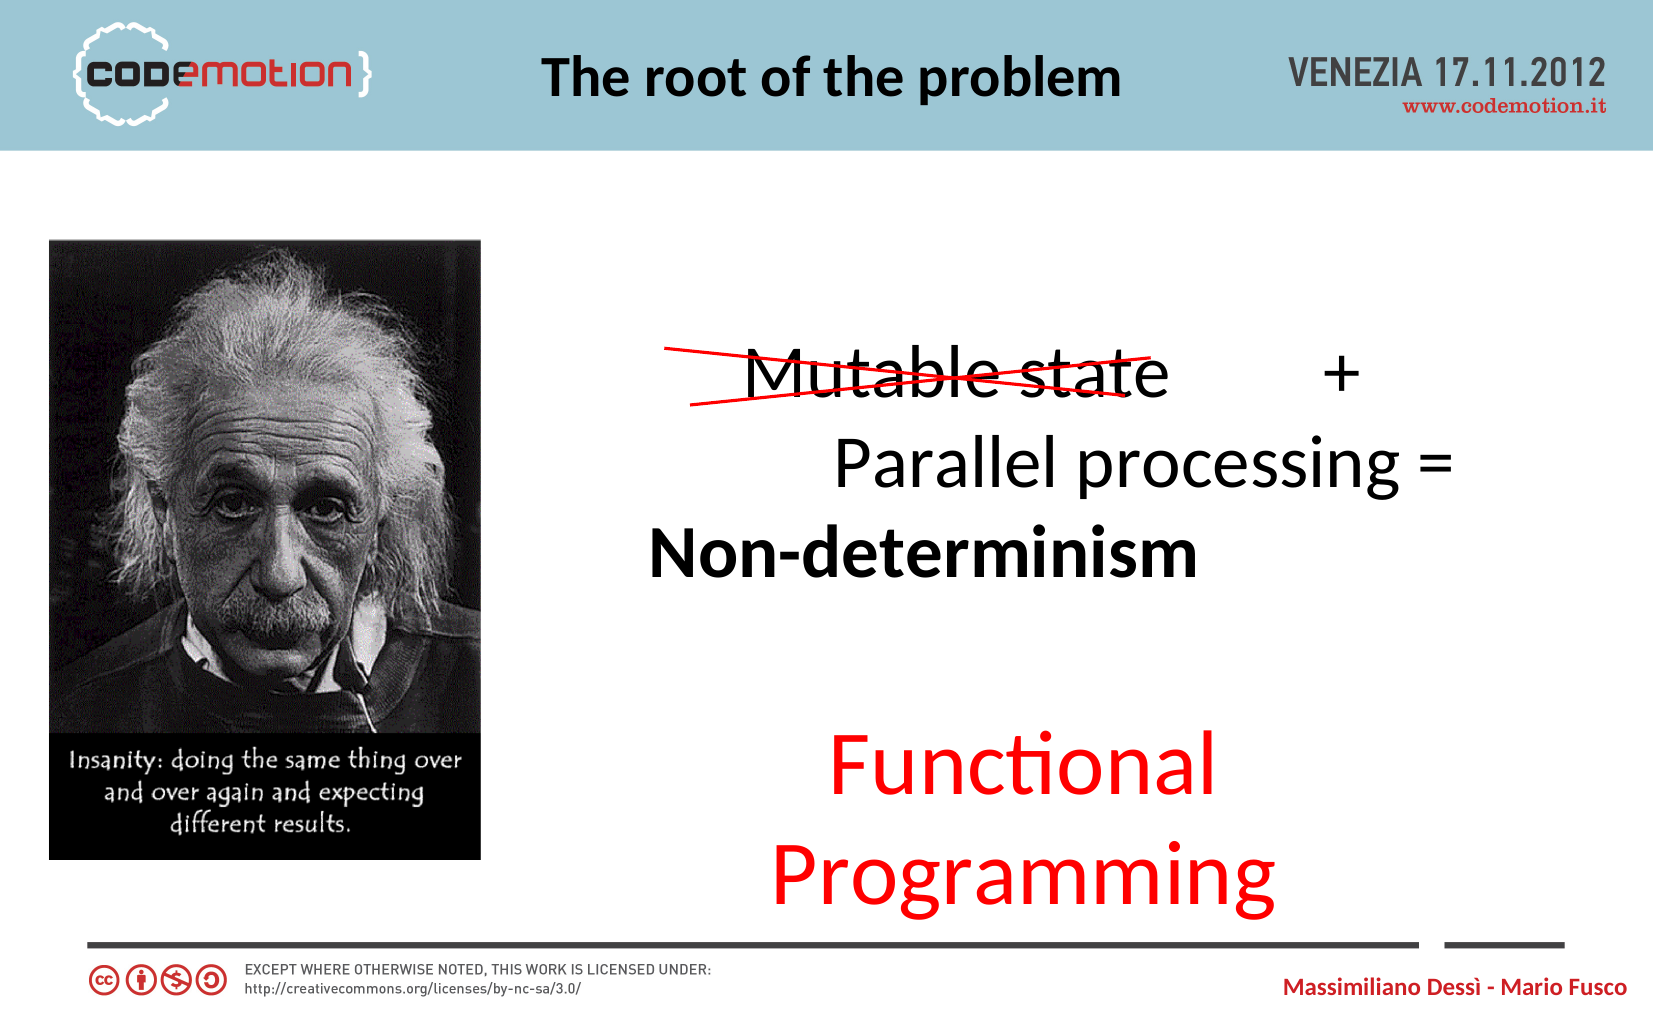

The root of the problem
 Mutable state +
Parallel processing =
 Non-determinism
Functional
Programming